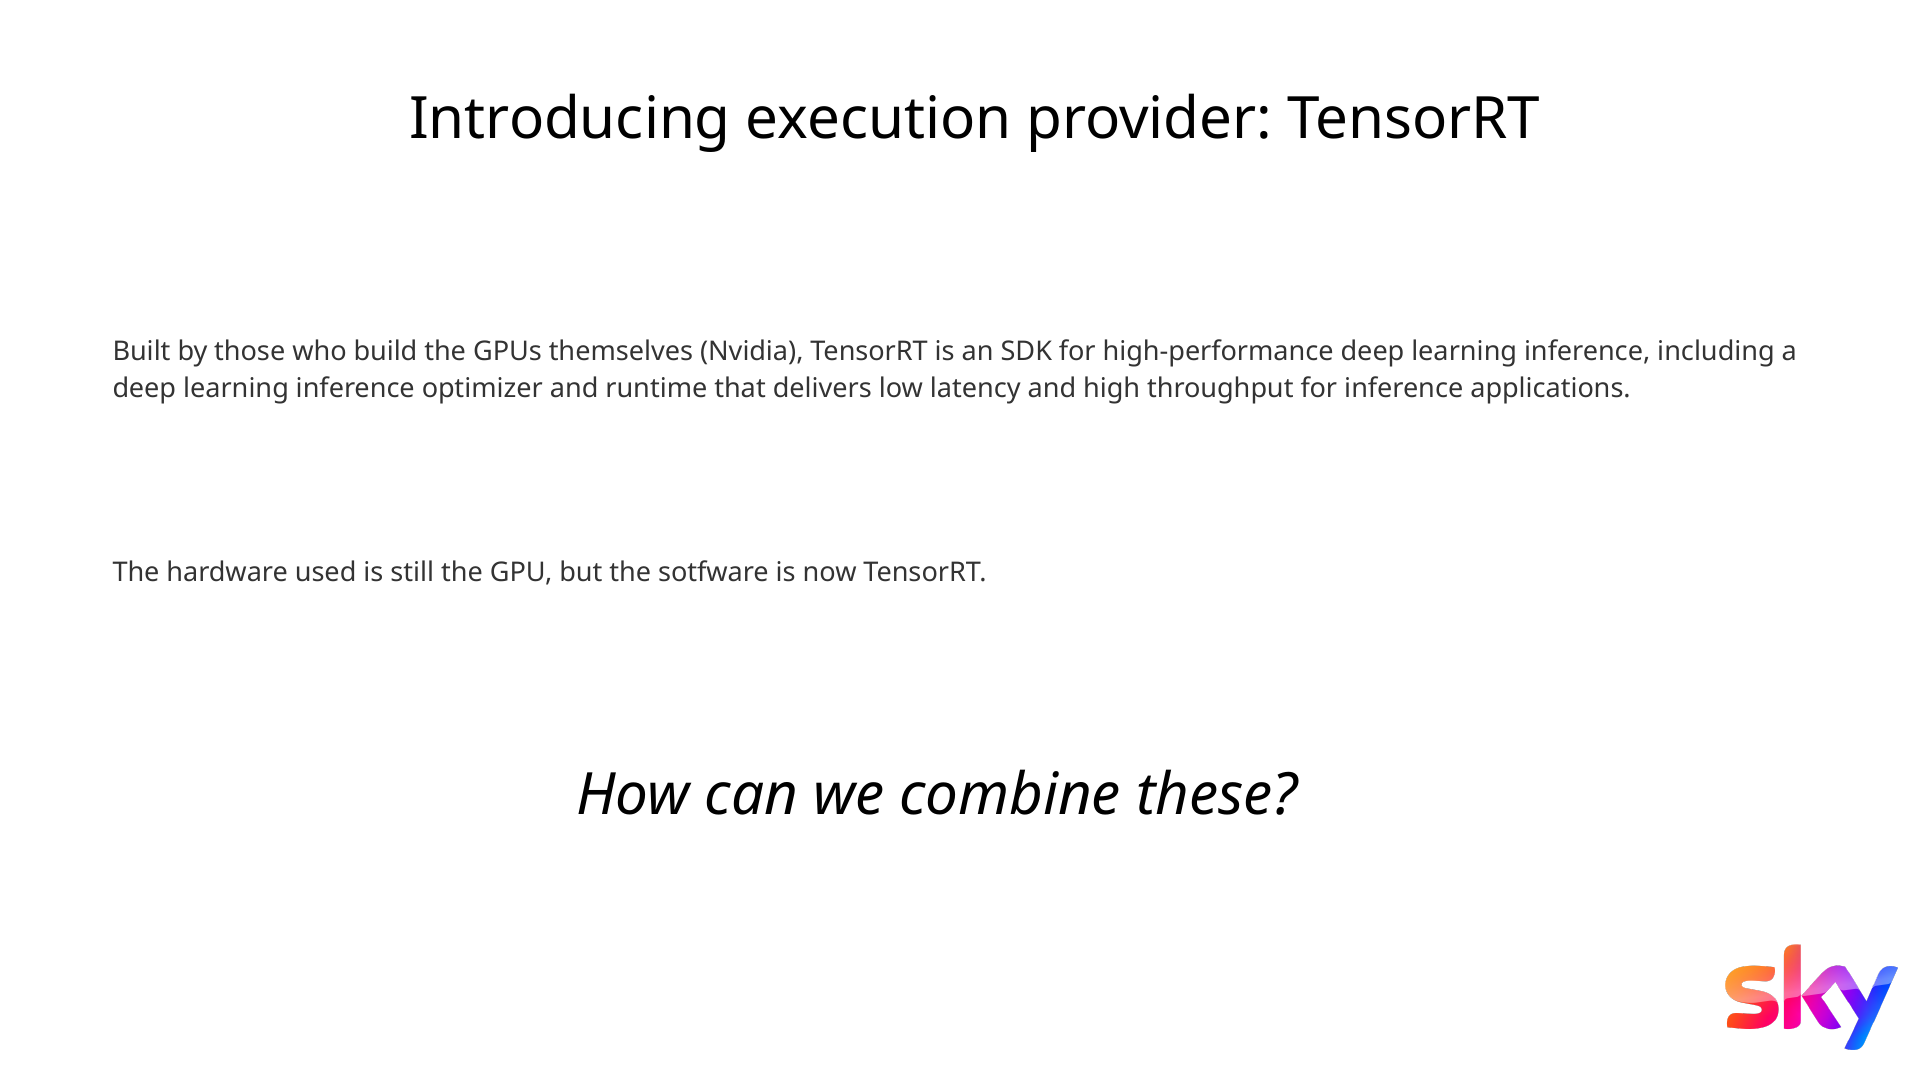

Introducing execution provider: TensorRT
# Built by those who build the GPUs themselves (Nvidia), TensorRT is an SDK for high-performance deep learning inference, including a deep learning inference optimizer and runtime that delivers low latency and high throughput for inference applications. The hardware used is still the GPU, but the sotfware is now TensorRT.
How can we combine these?